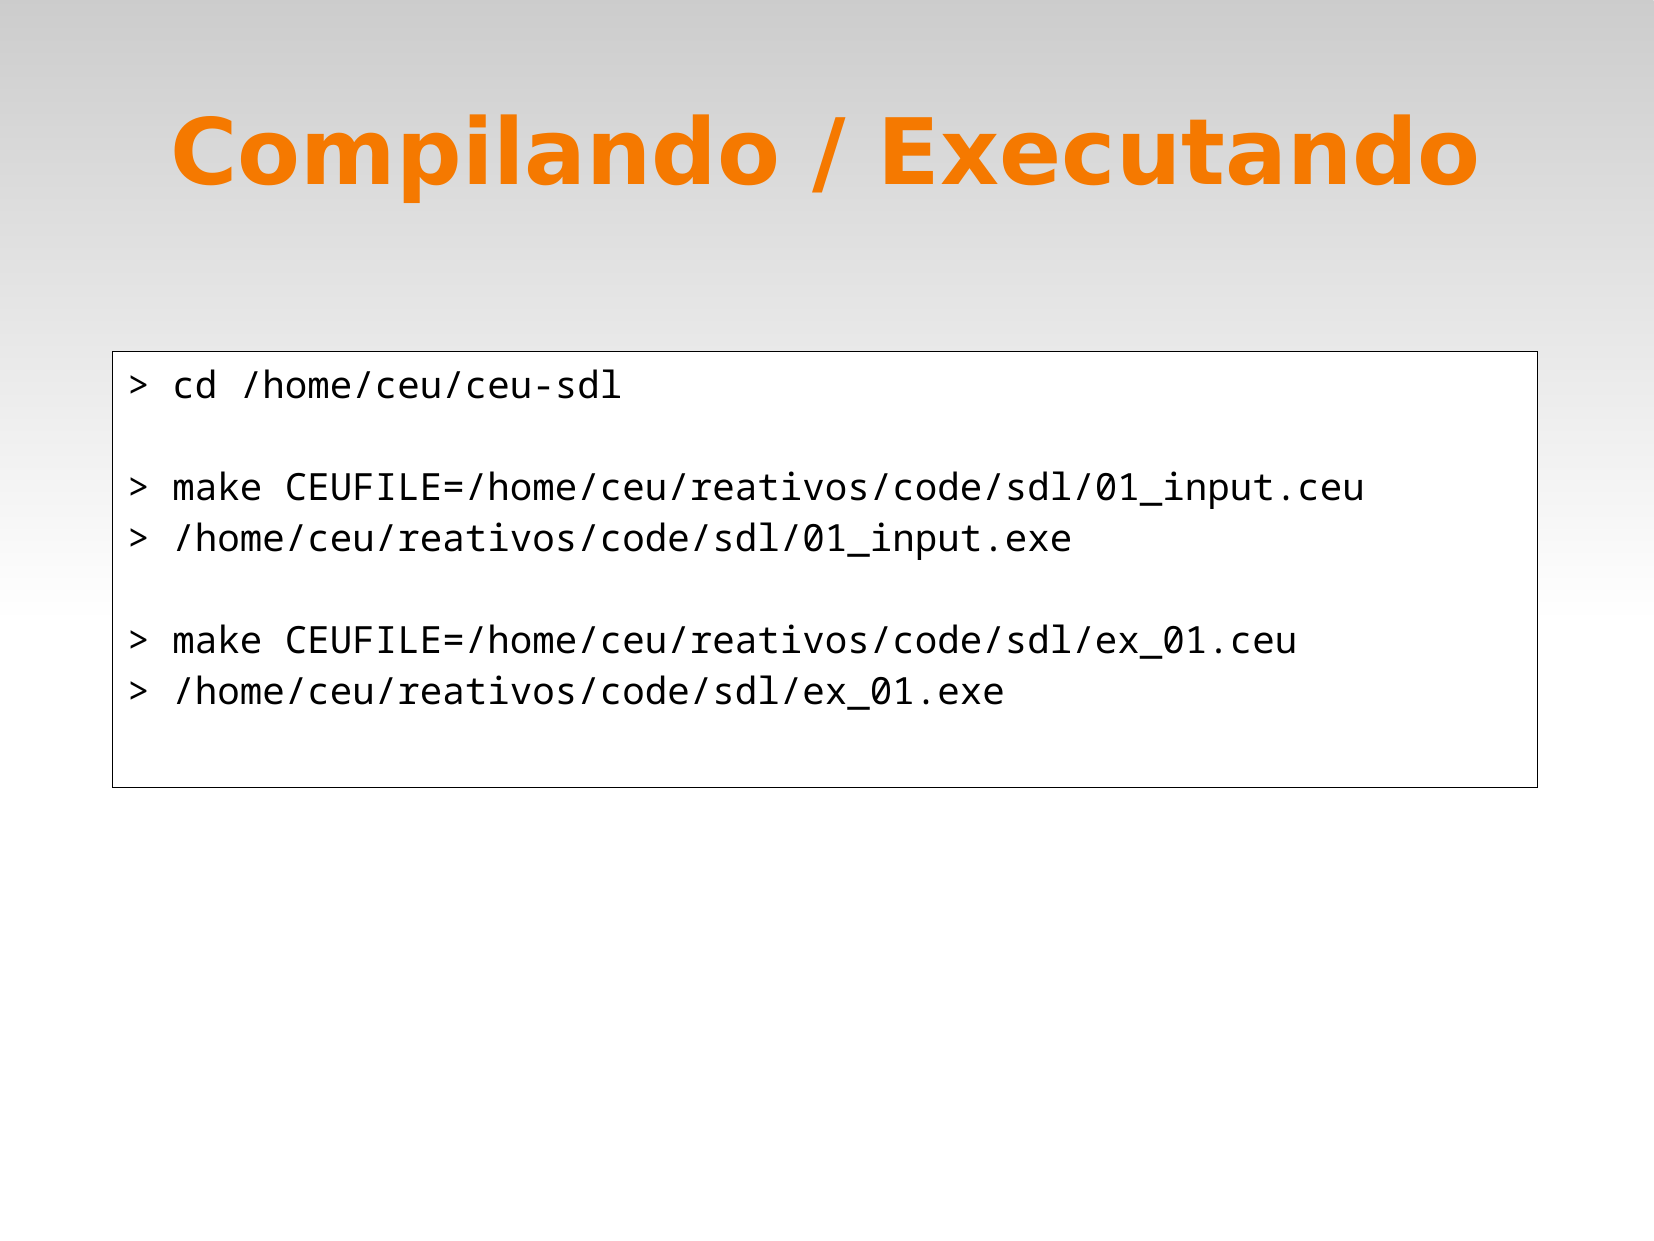

# Compilando / Executando
> cd /home/ceu/ceu-sdl
> make CEUFILE=/home/ceu/reativos/code/sdl/01_input.ceu
> /home/ceu/reativos/code/sdl/01_input.exe
> make CEUFILE=/home/ceu/reativos/code/sdl/ex_01.ceu
> /home/ceu/reativos/code/sdl/ex_01.exe